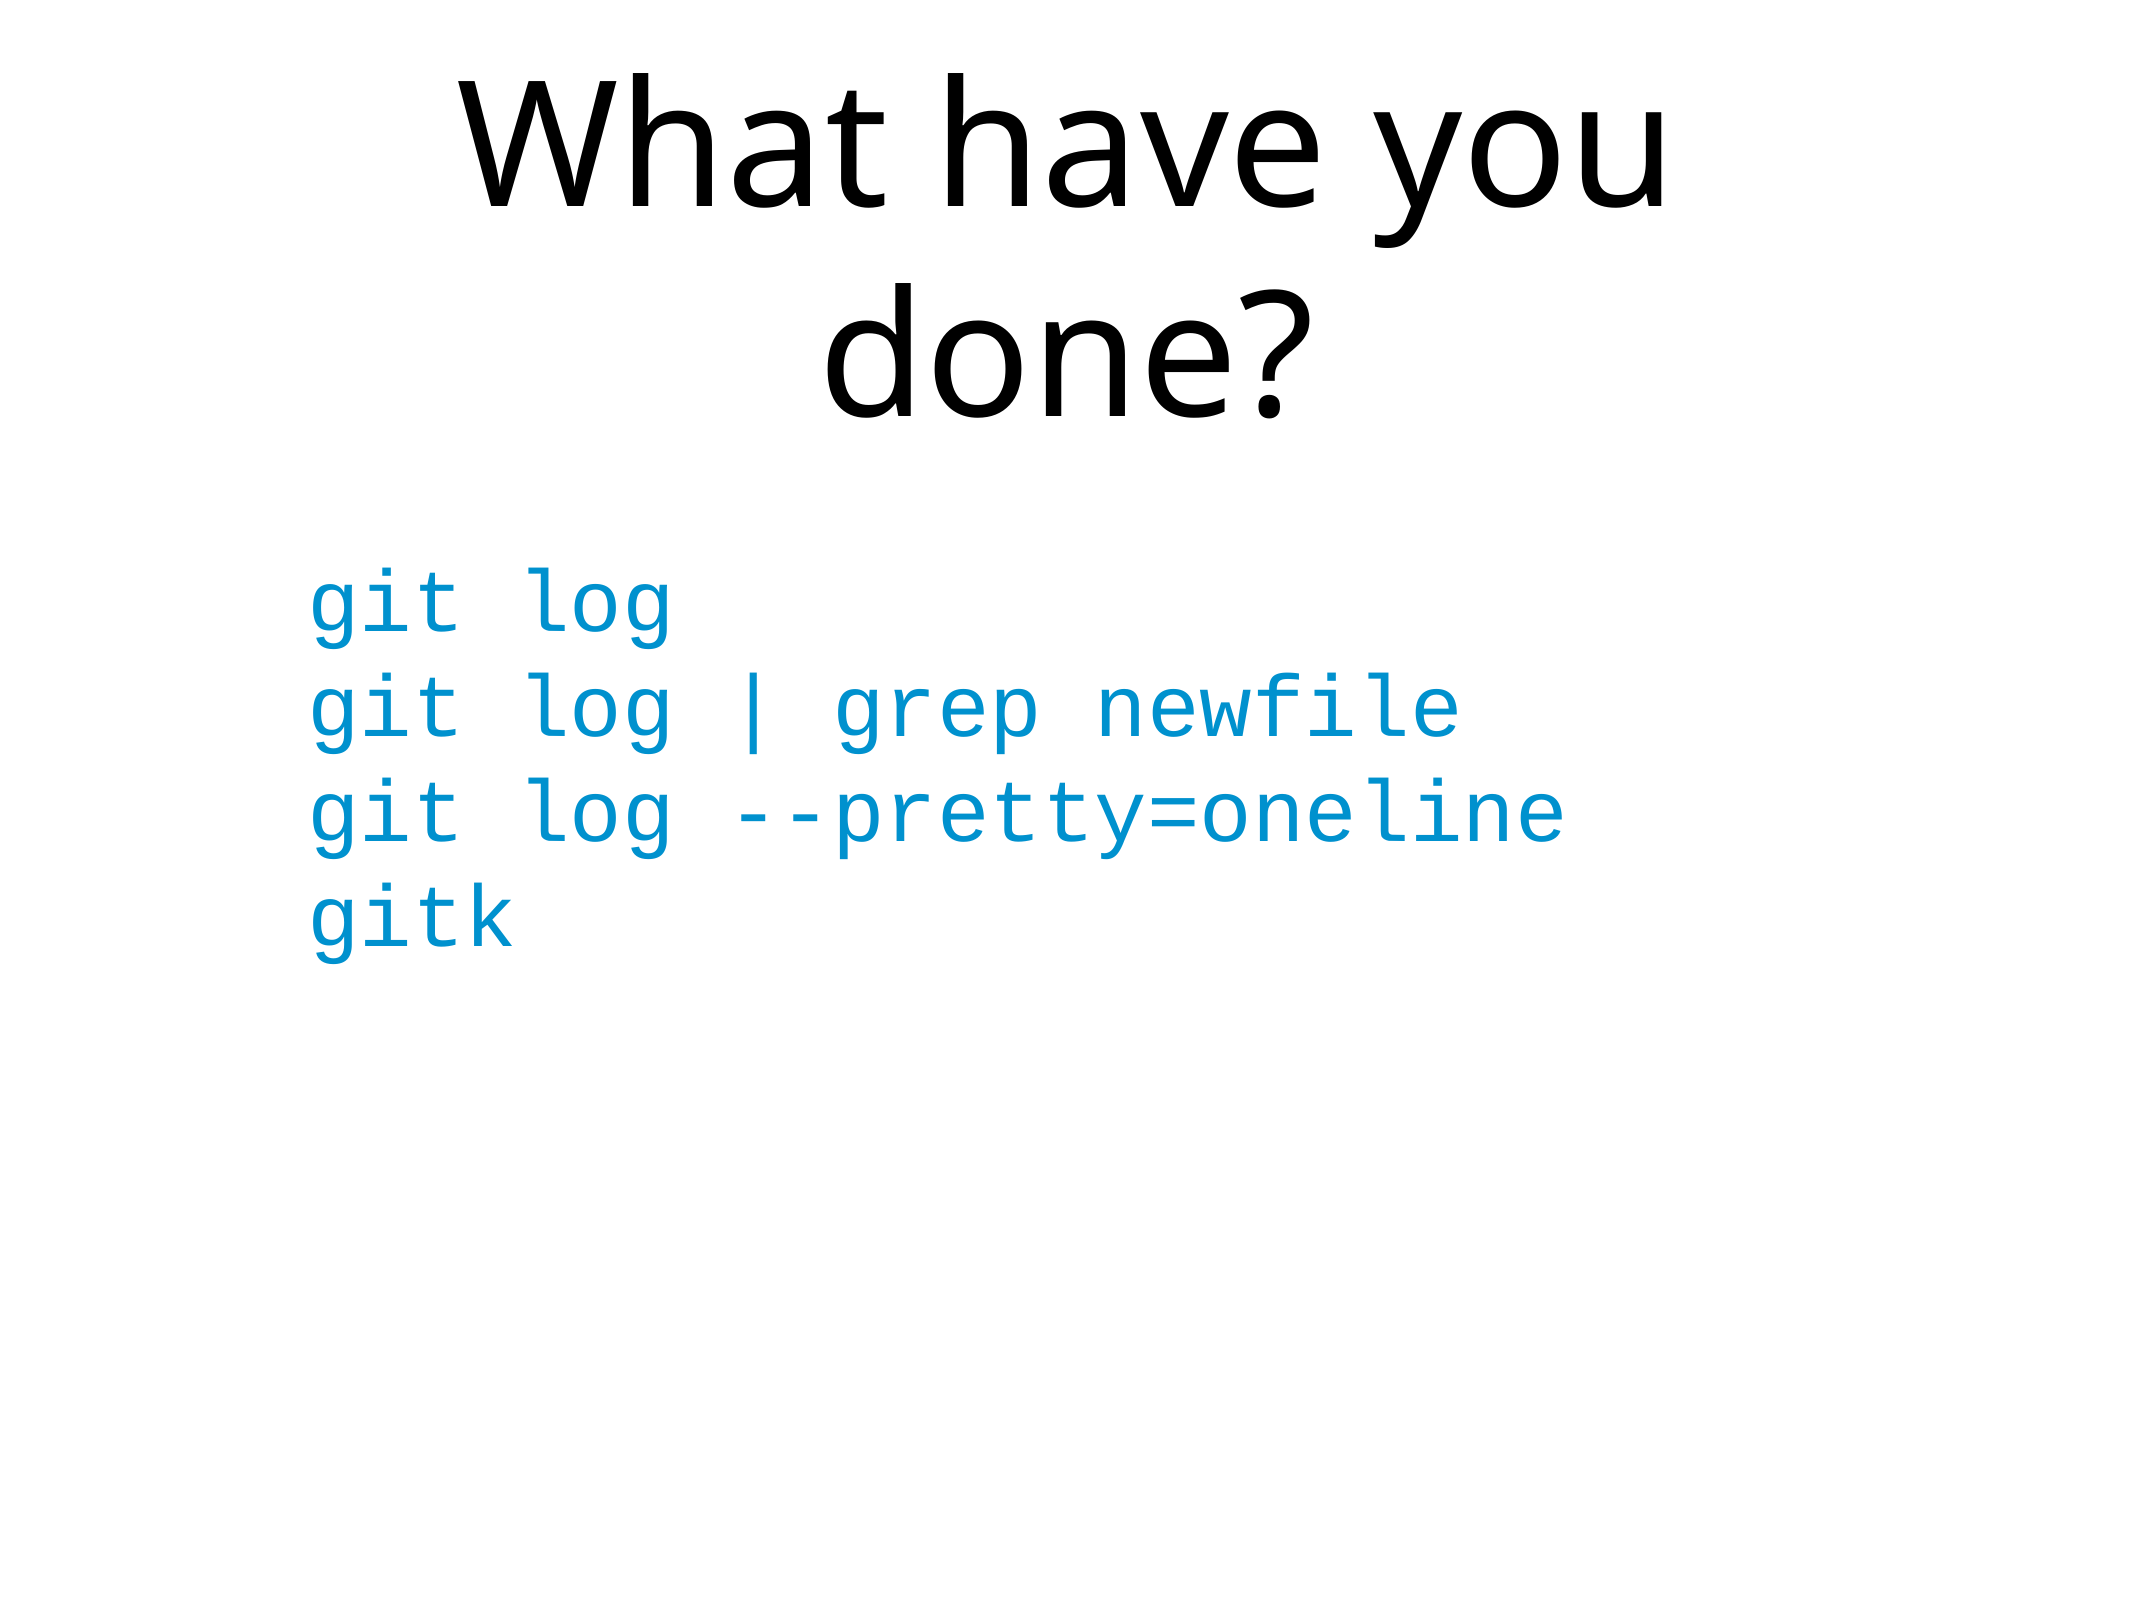

# What have you done?
git log
git log | grep newfile
git log --pretty=oneline
gitk